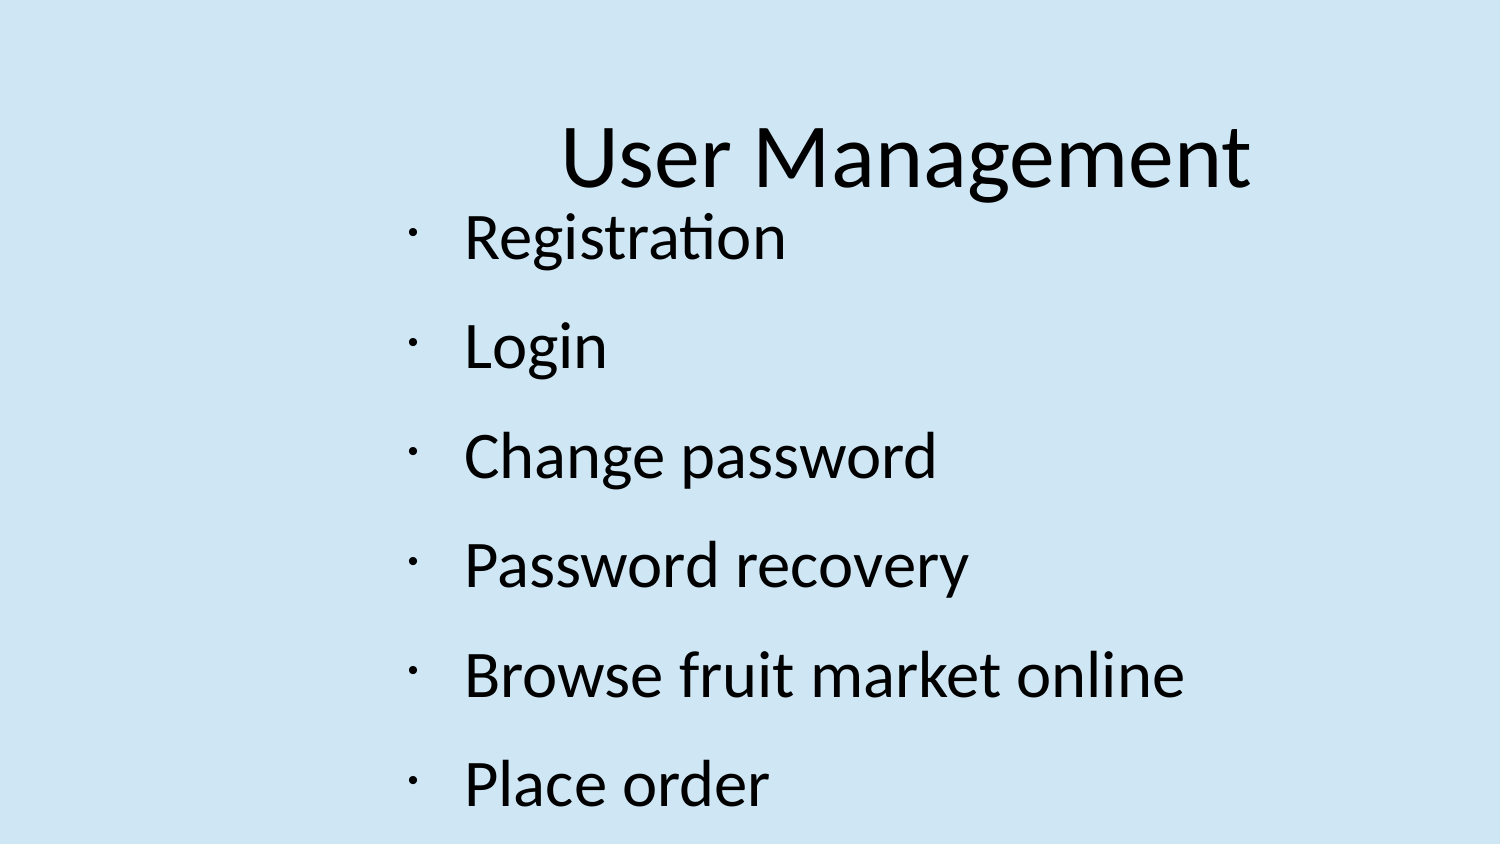

# User Management
Registration
Login
Change password
Password recovery
Browse fruit market online
Place order
View order details
Upload fruits photos after receiving order
Get calculated price
Pay final price offline